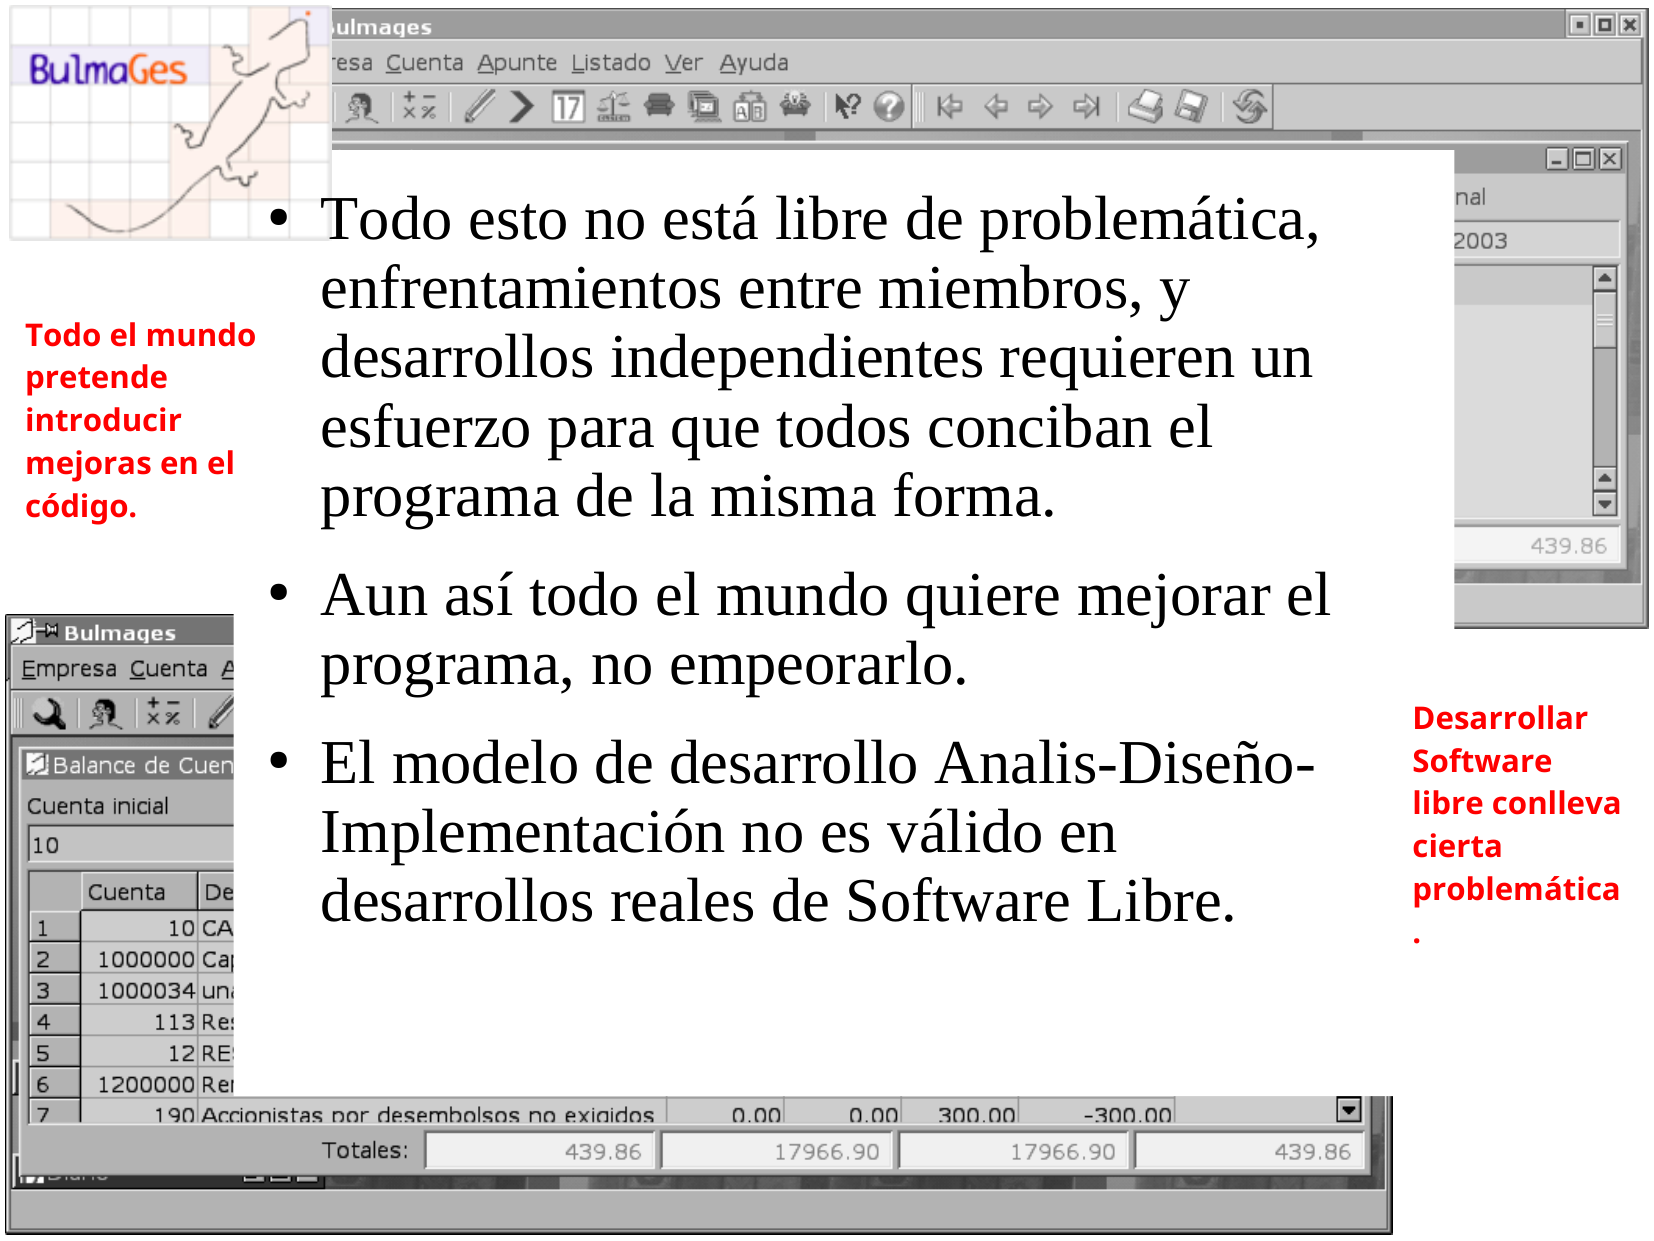

# Historia del Proyecto
Presentación
Todo esto no está libre de problemática, enfrentamientos entre miembros, y desarrollos independientes requieren un esfuerzo para que todos conciban el programa de la misma forma.
Aun así todo el mundo quiere mejorar el programa, no empeorarlo.
El modelo de desarrollo Analis-Diseño-Implementación no es válido en desarrollos reales de Software Libre.
Todo el mundo pretende introducir mejoras en el código.
Desarrollar Software libre conlleva cierta problemática.